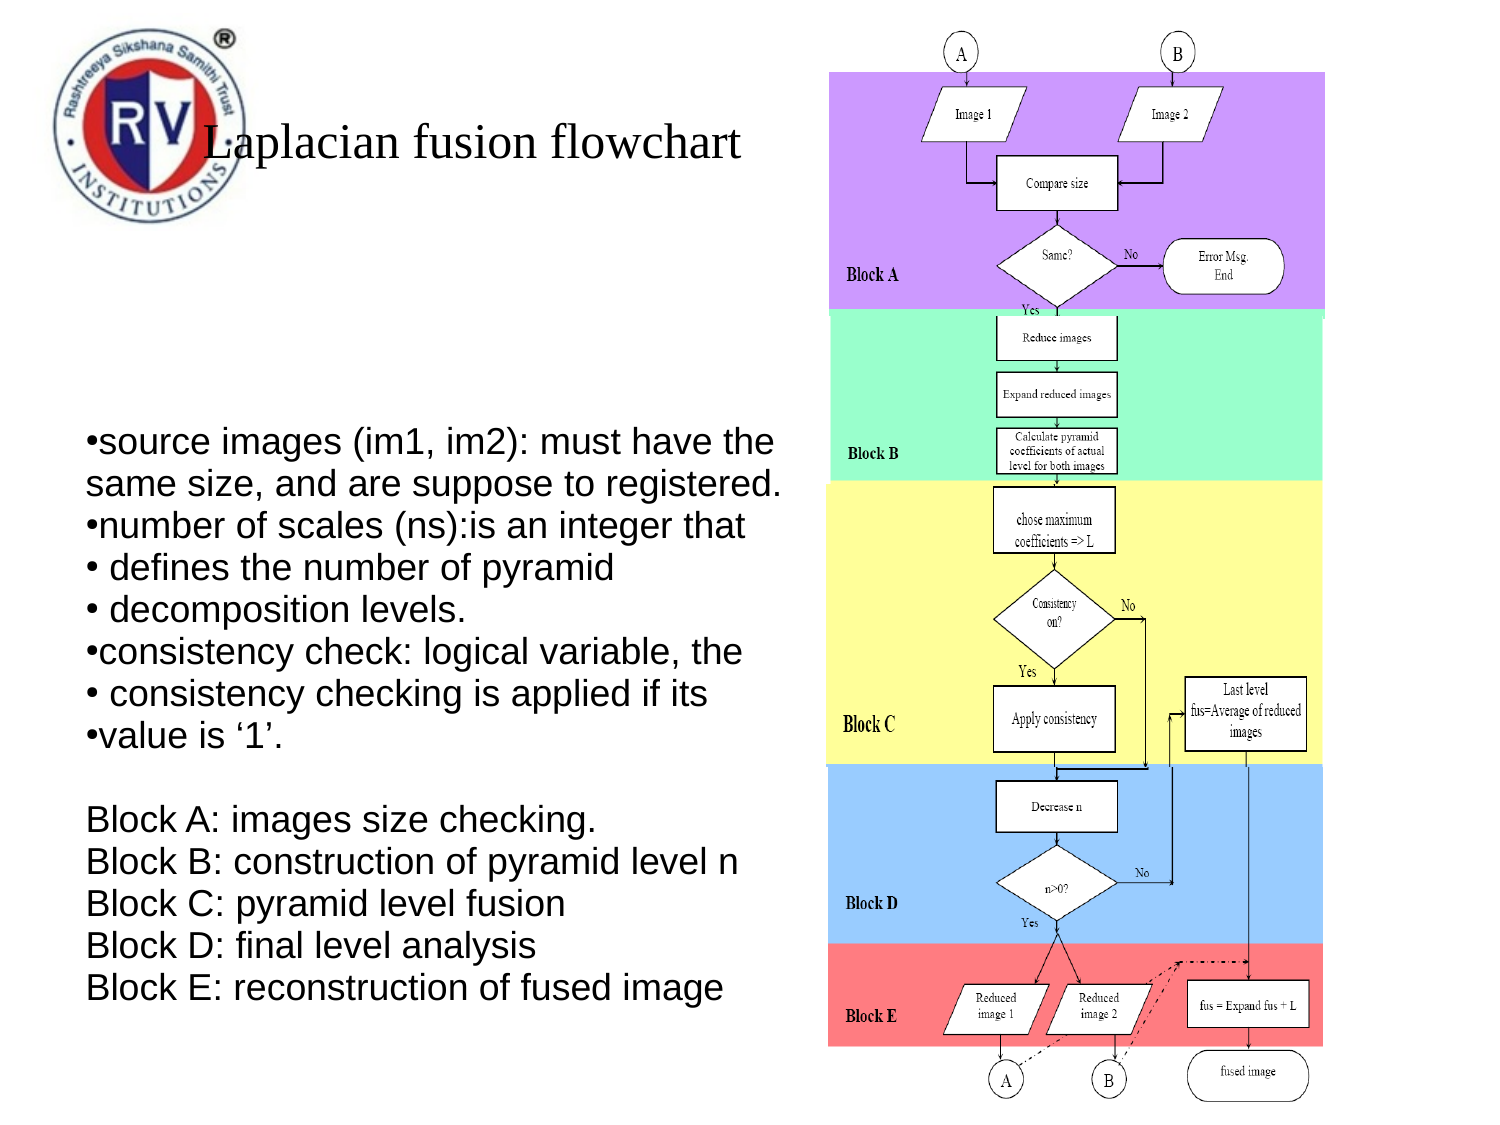

# Laplacian fusion flowchart
source images (im1, im2): must have the
same size, and are suppose to registered.
number of scales (ns):is an integer that
 defines the number of pyramid
 decomposition levels.
consistency check: logical variable, the
 consistency checking is applied if its
value is ‘1’.
Block A: images size checking.
Block B: construction of pyramid level n
Block C: pyramid level fusion
Block D: final level analysis
Block E: reconstruction of fused image